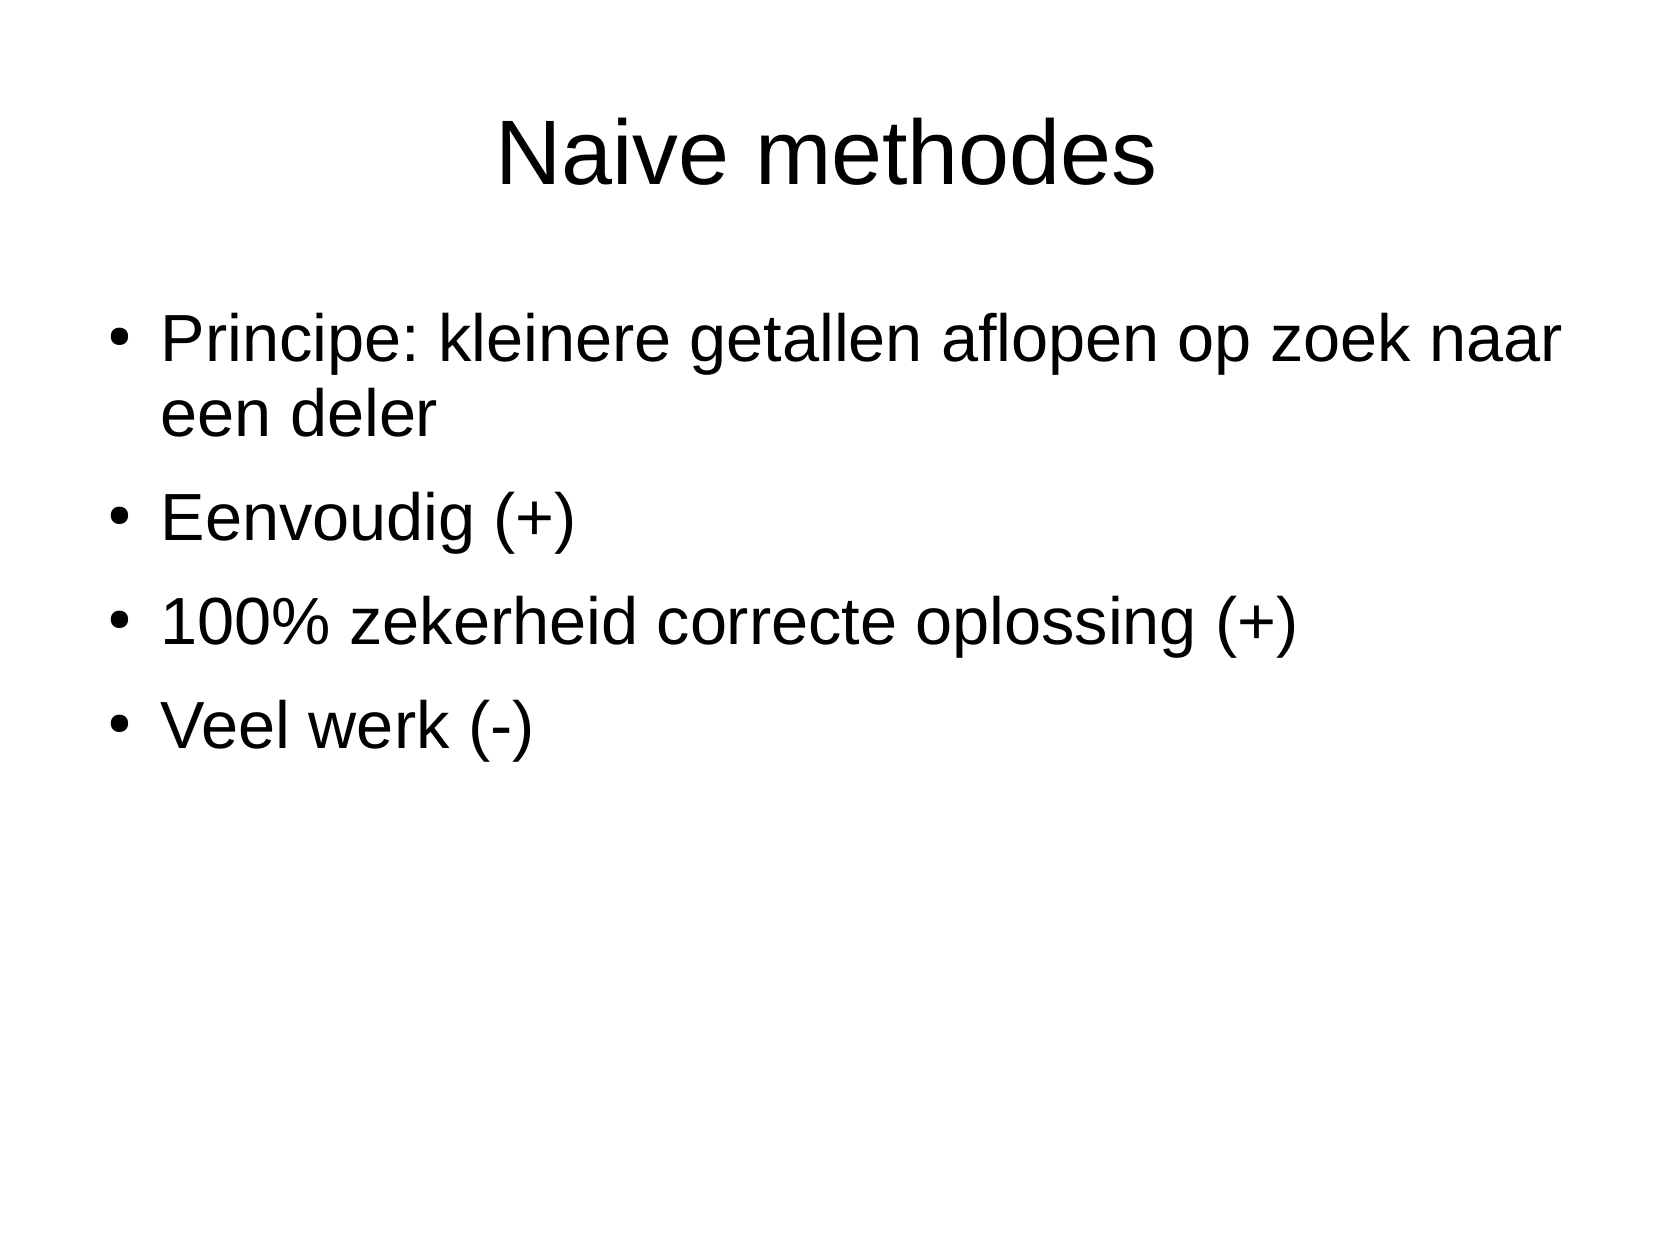

# Naive methodes
Principe: kleinere getallen aflopen op zoek naar een deler
Eenvoudig (+)
100% zekerheid correcte oplossing (+)
Veel werk (-)